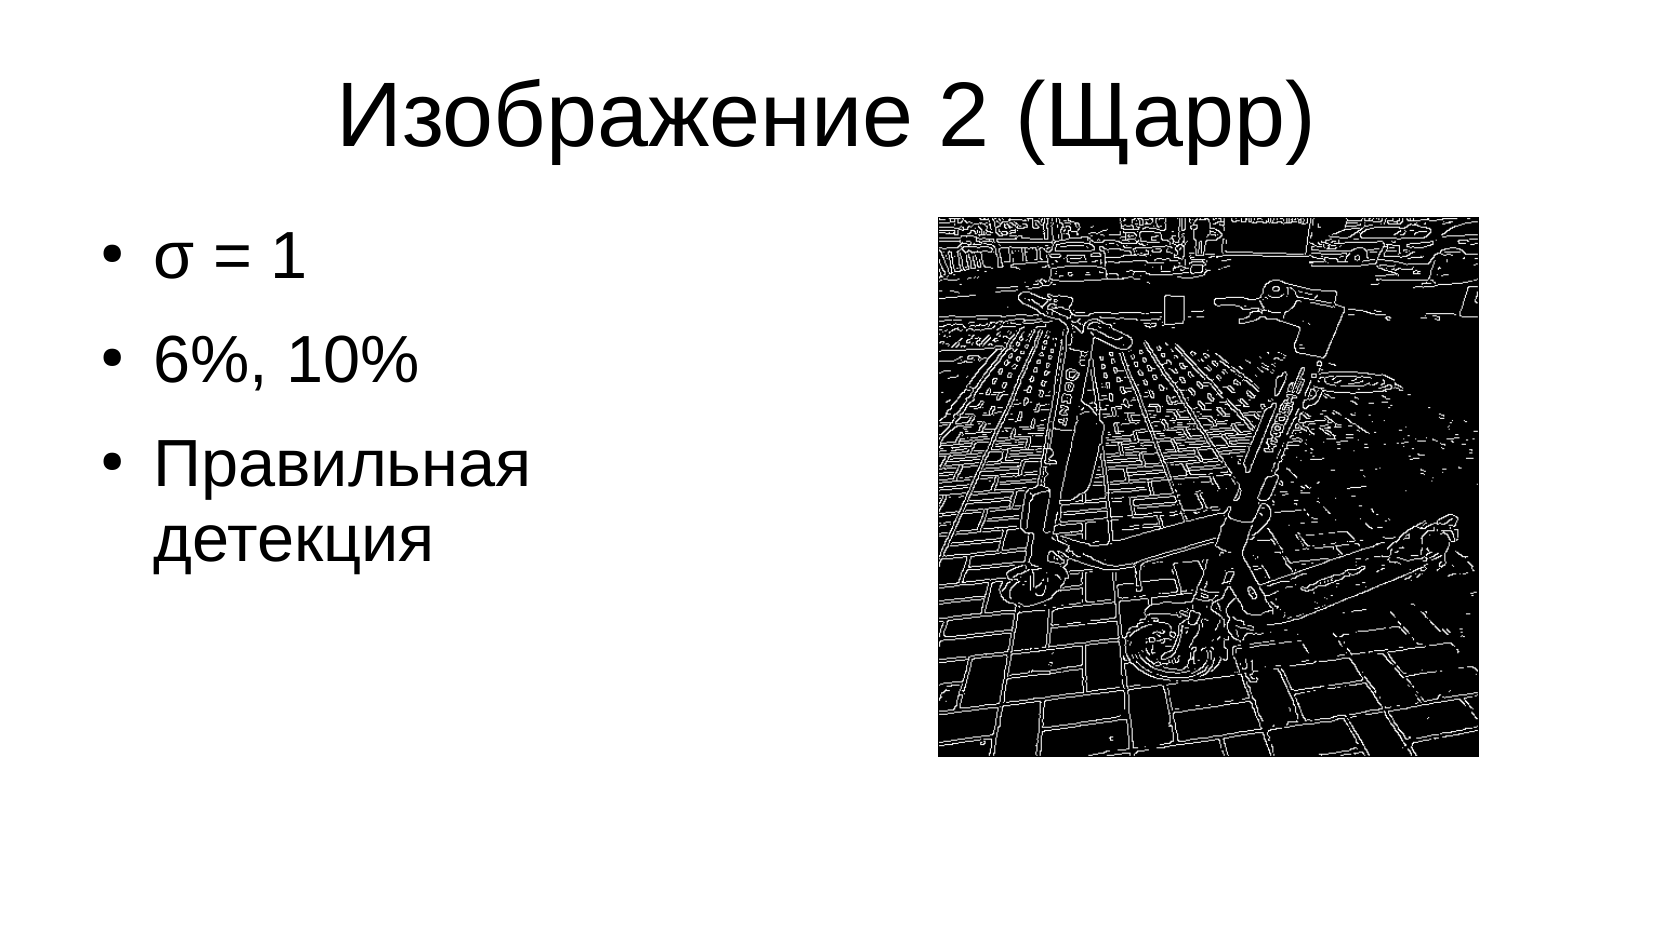

# Изображение 2 (Щарр)
σ = 1
6%, 10%
Правильная детекция